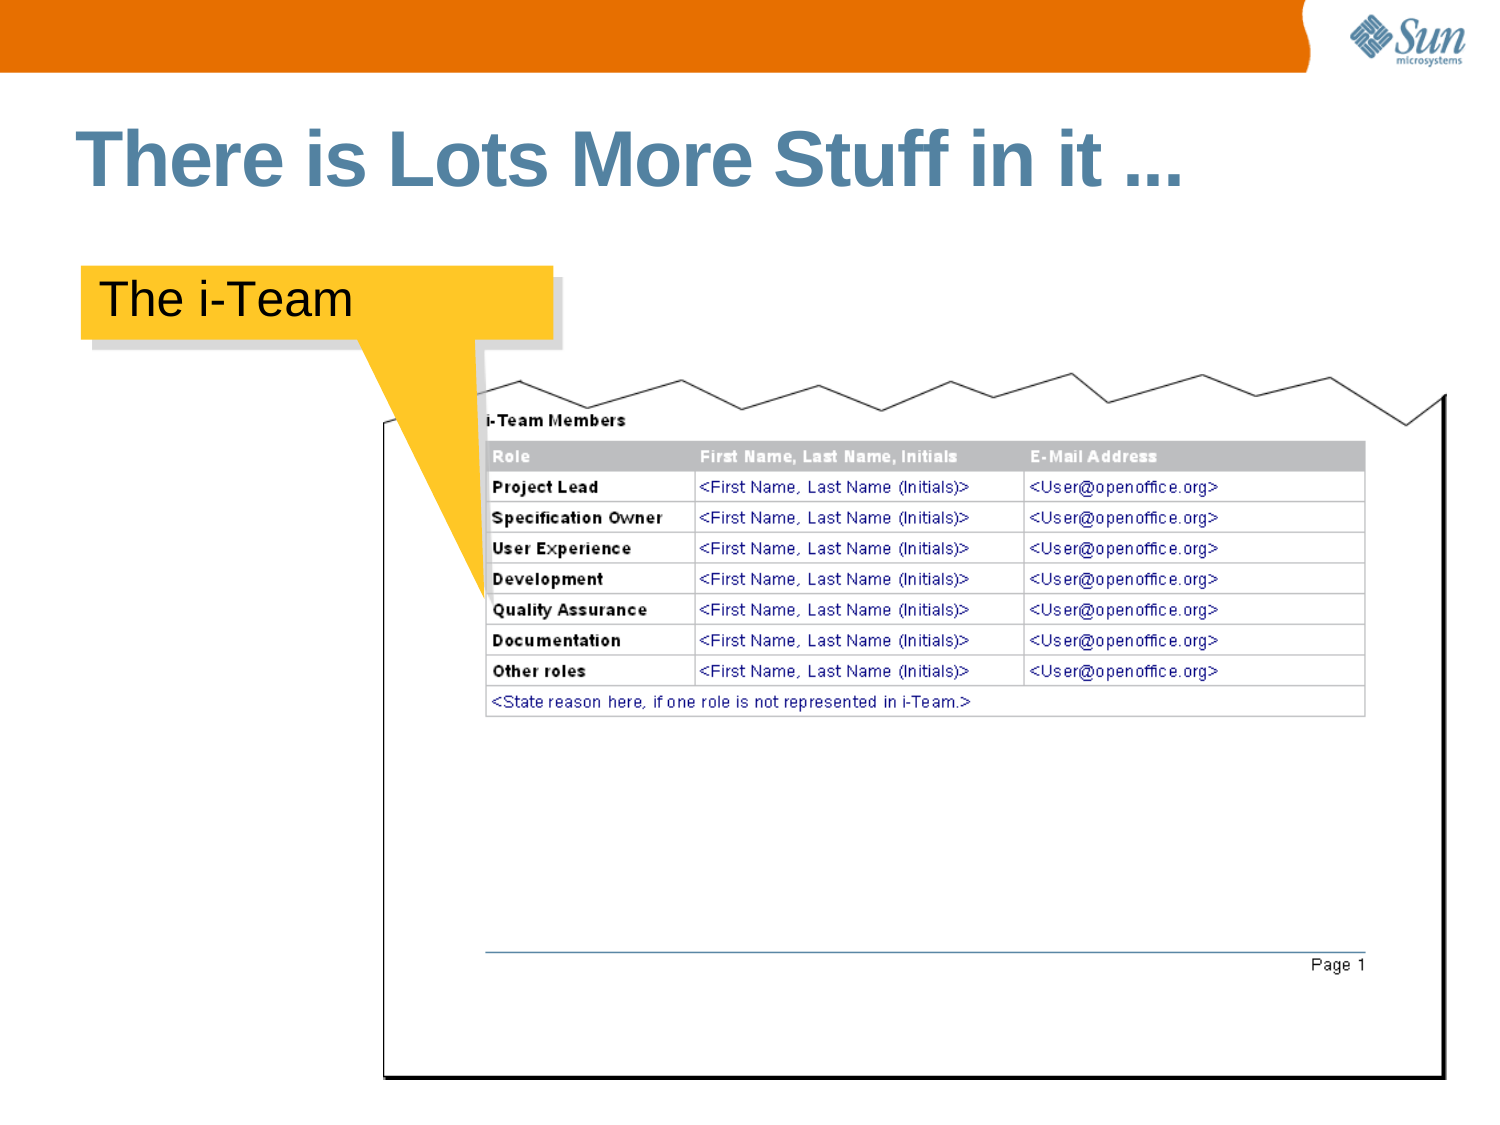

# There is Lots More Stuff in it ...
The i-Team